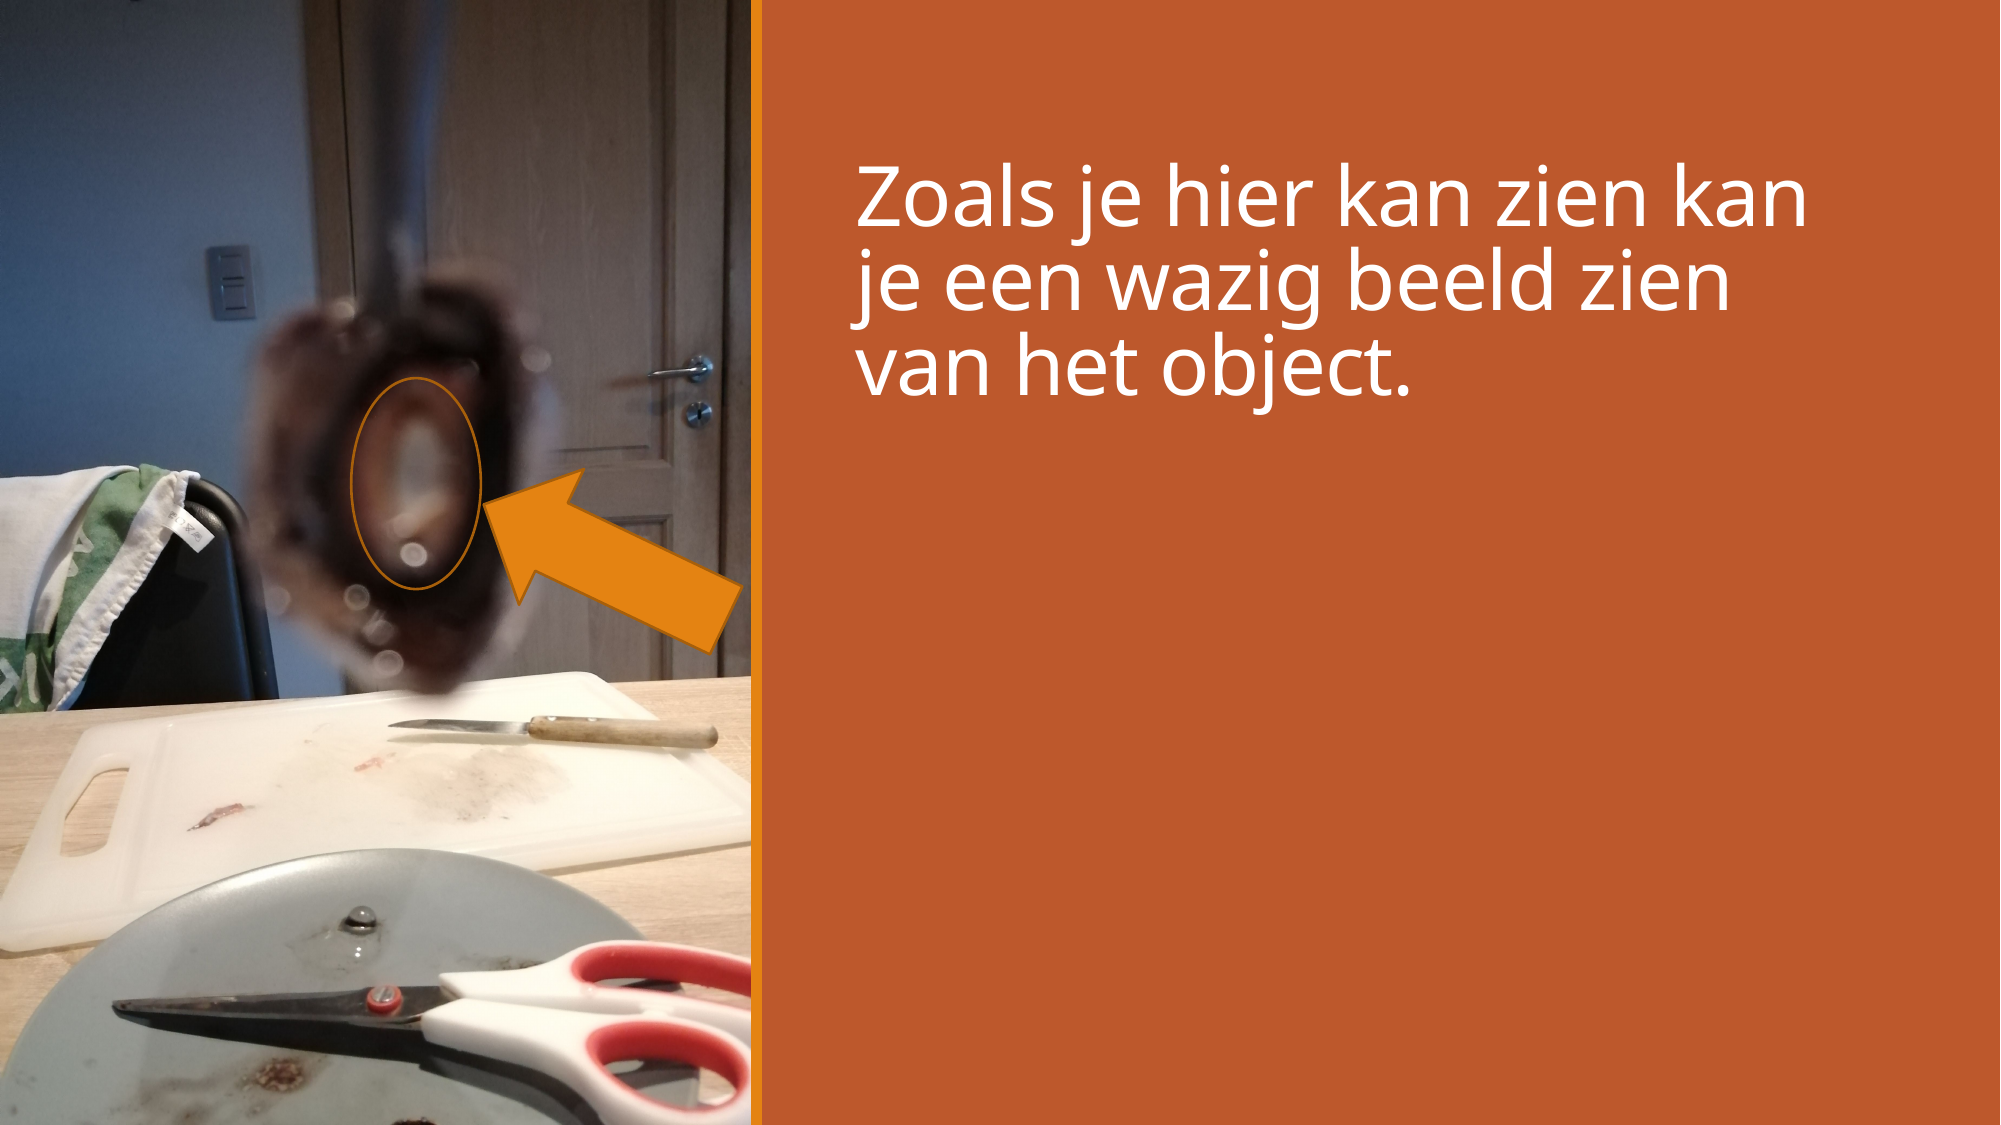

# Zoals je hier kan zien kan je een wazig beeld zien van het object.